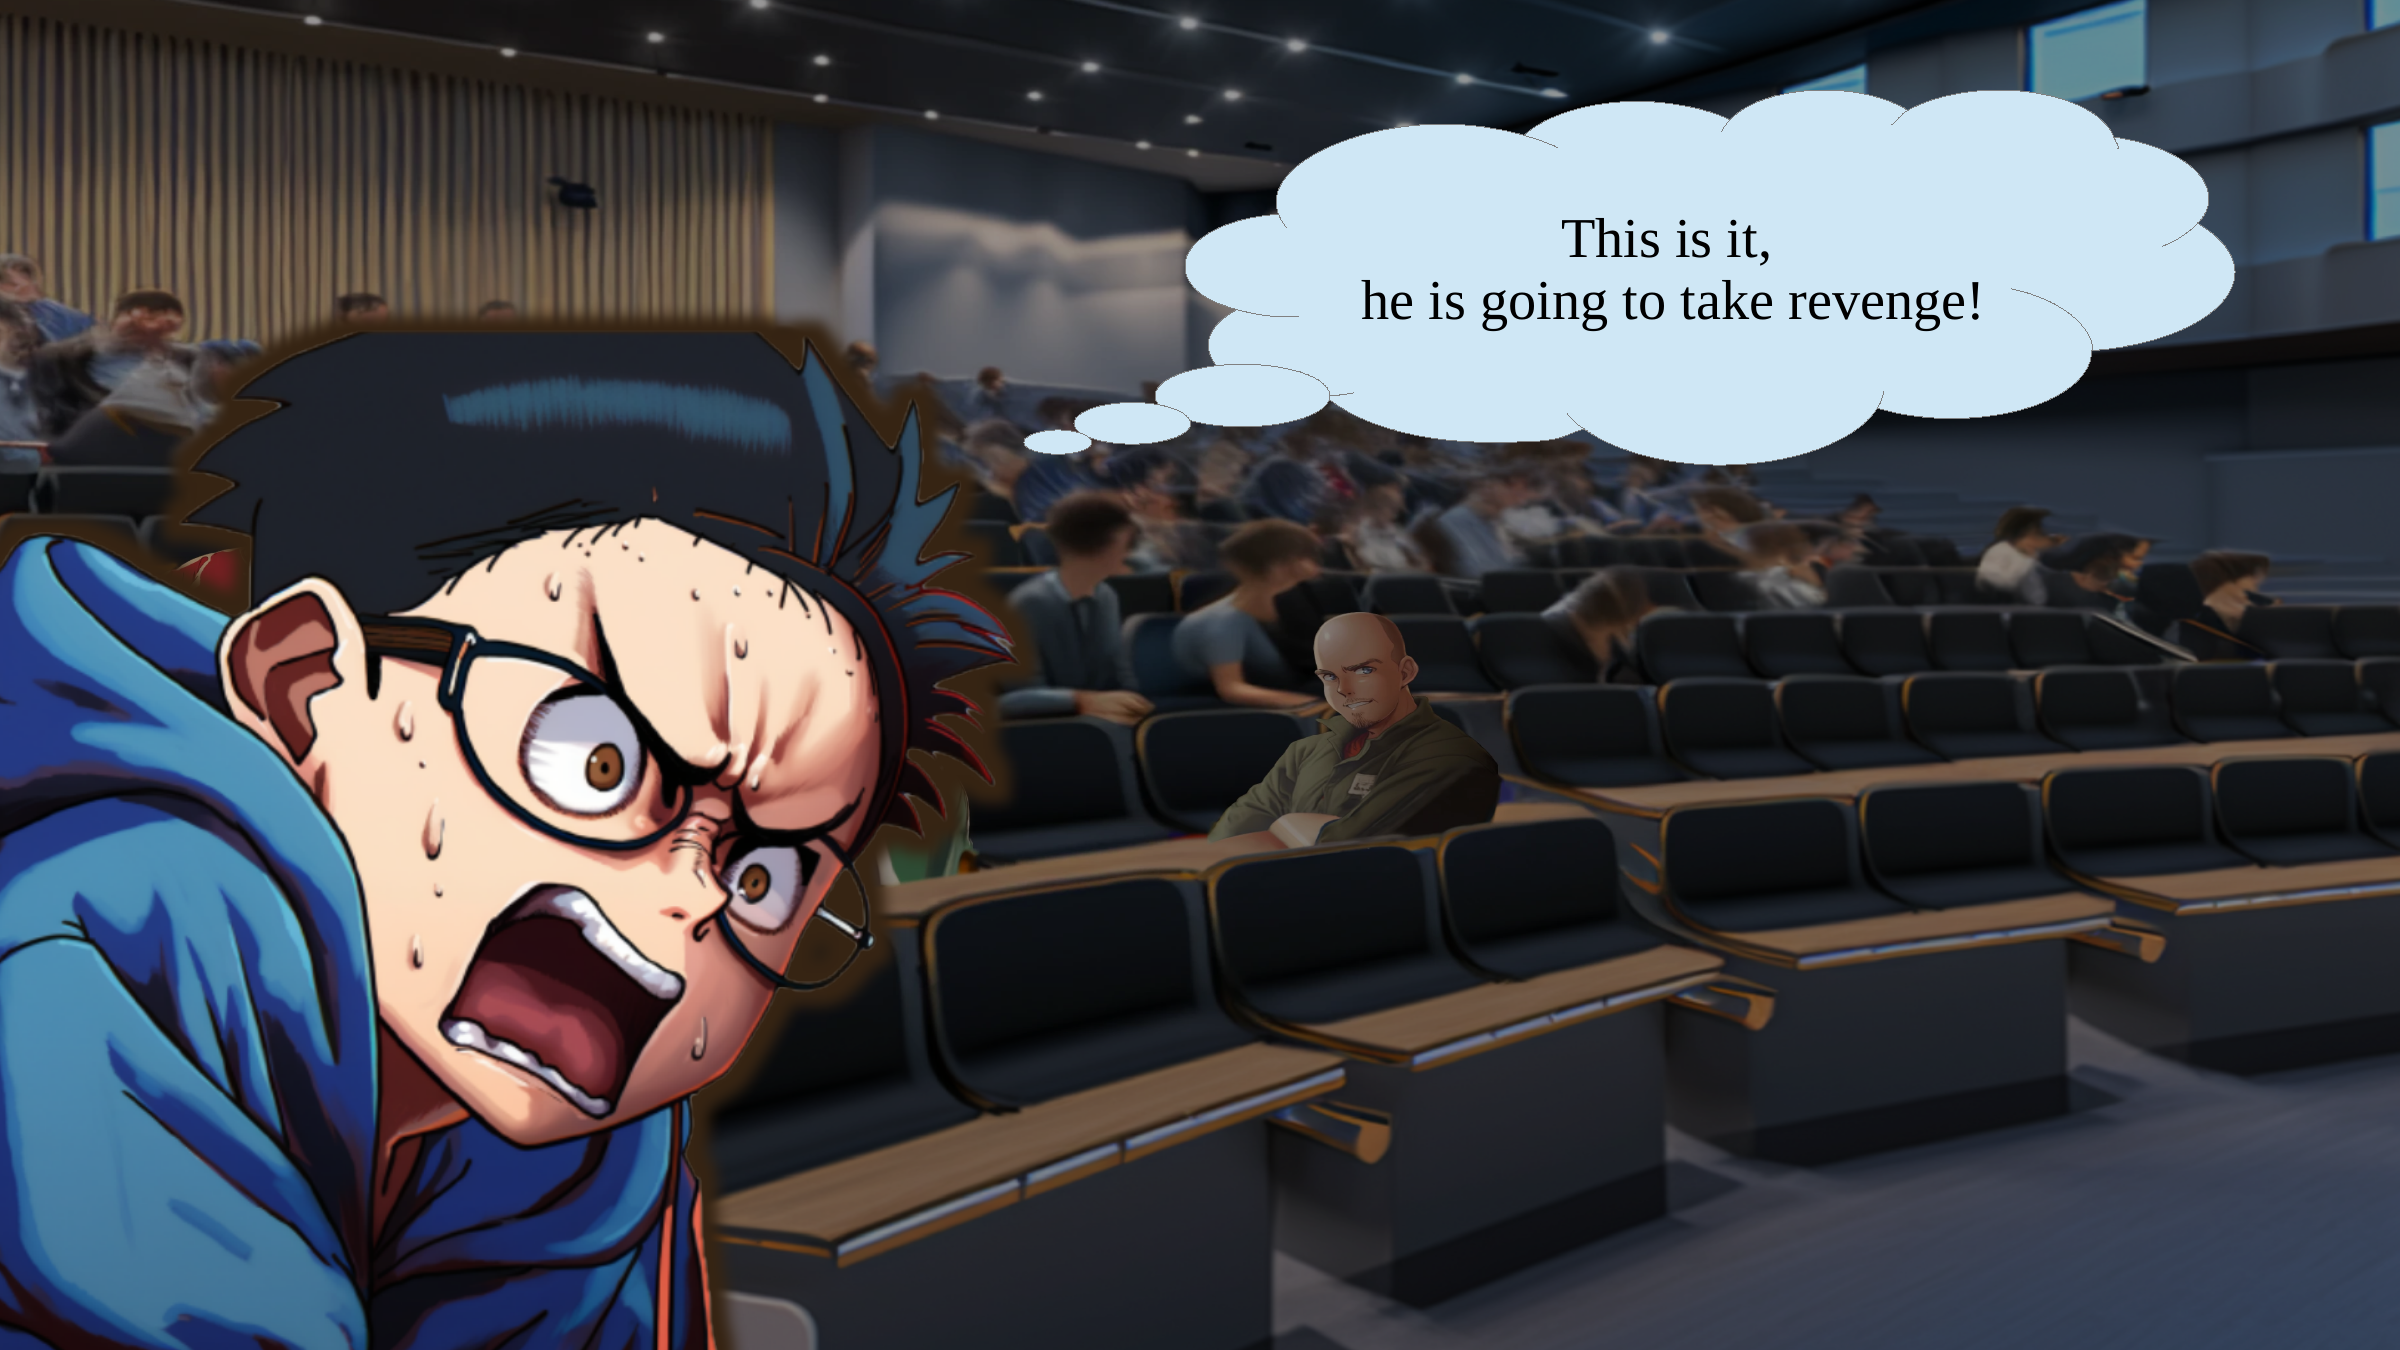

This is it,
he is going to take revenge!